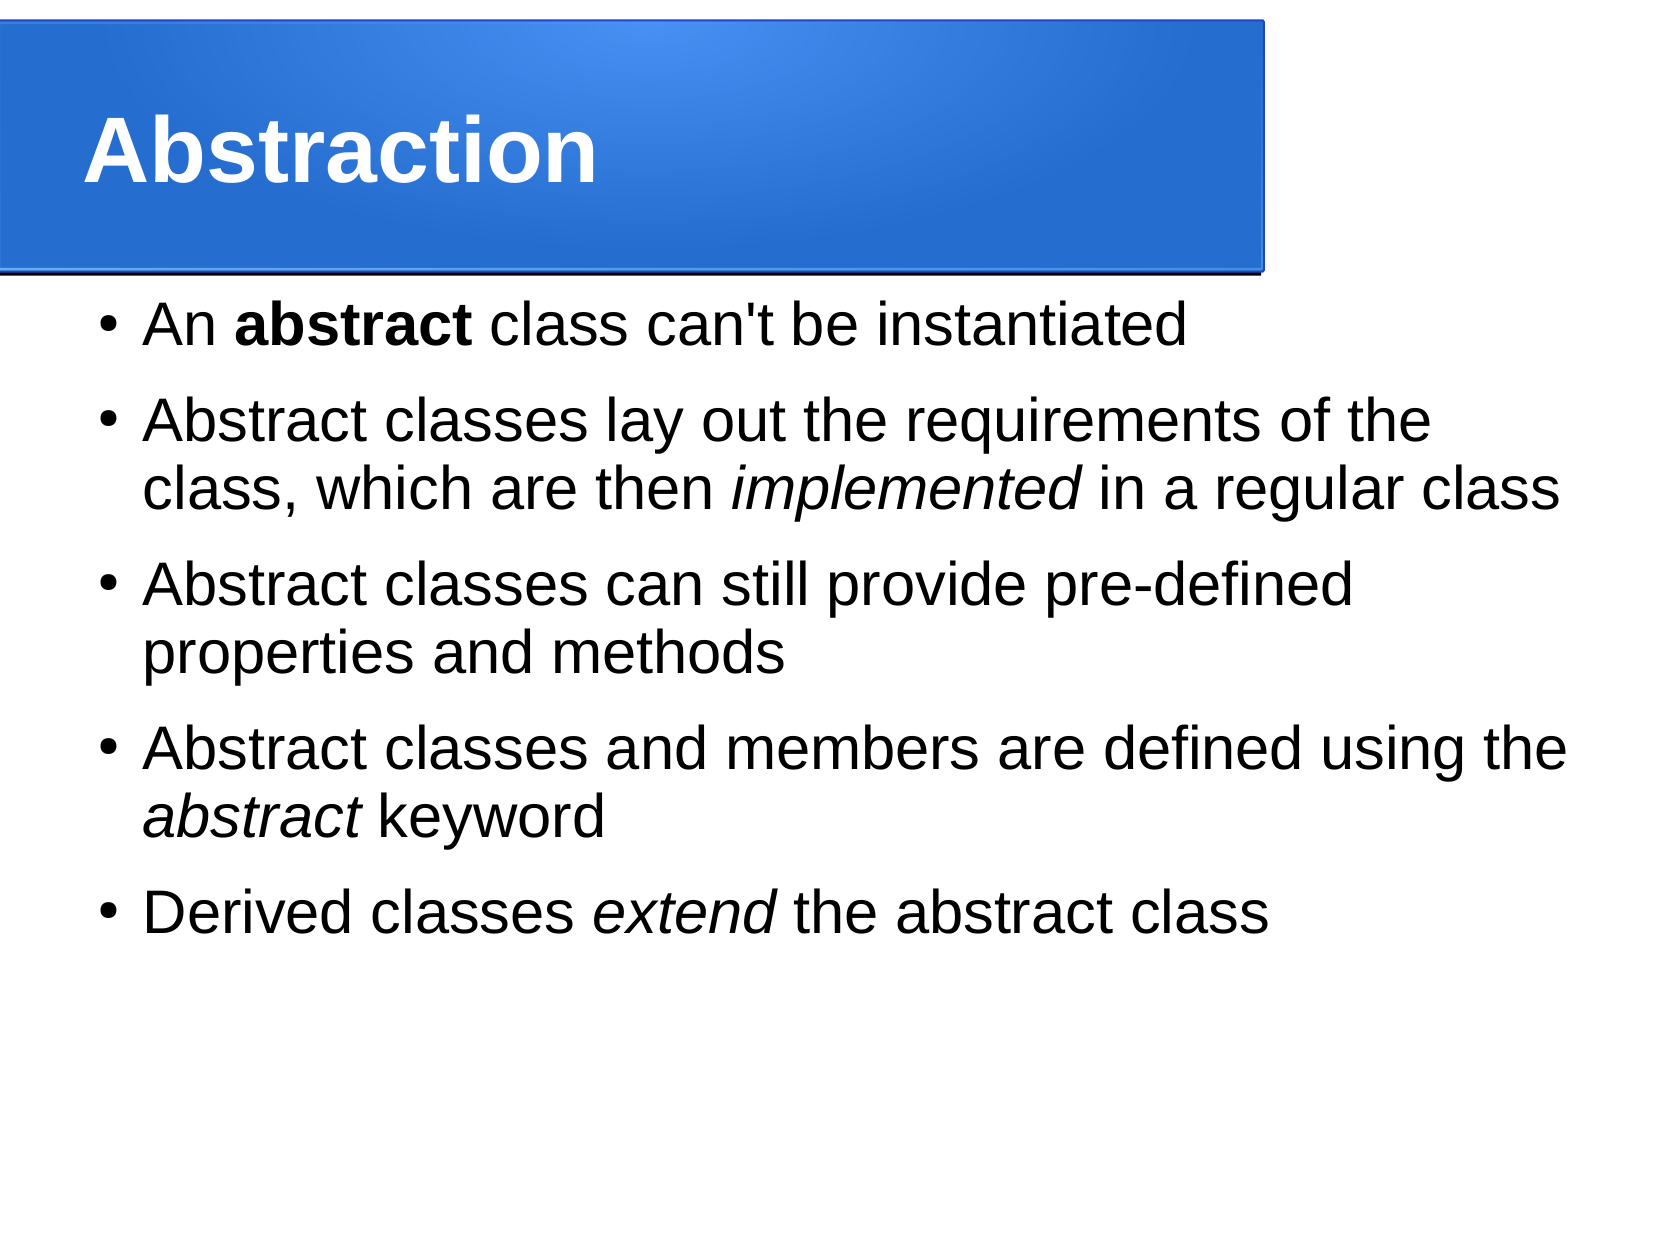

# Abstraction
An abstract class can't be instantiated
Abstract classes lay out the requirements of the class, which are then implemented in a regular class
Abstract classes can still provide pre-defined properties and methods
Abstract classes and members are defined using the abstract keyword
Derived classes extend the abstract class